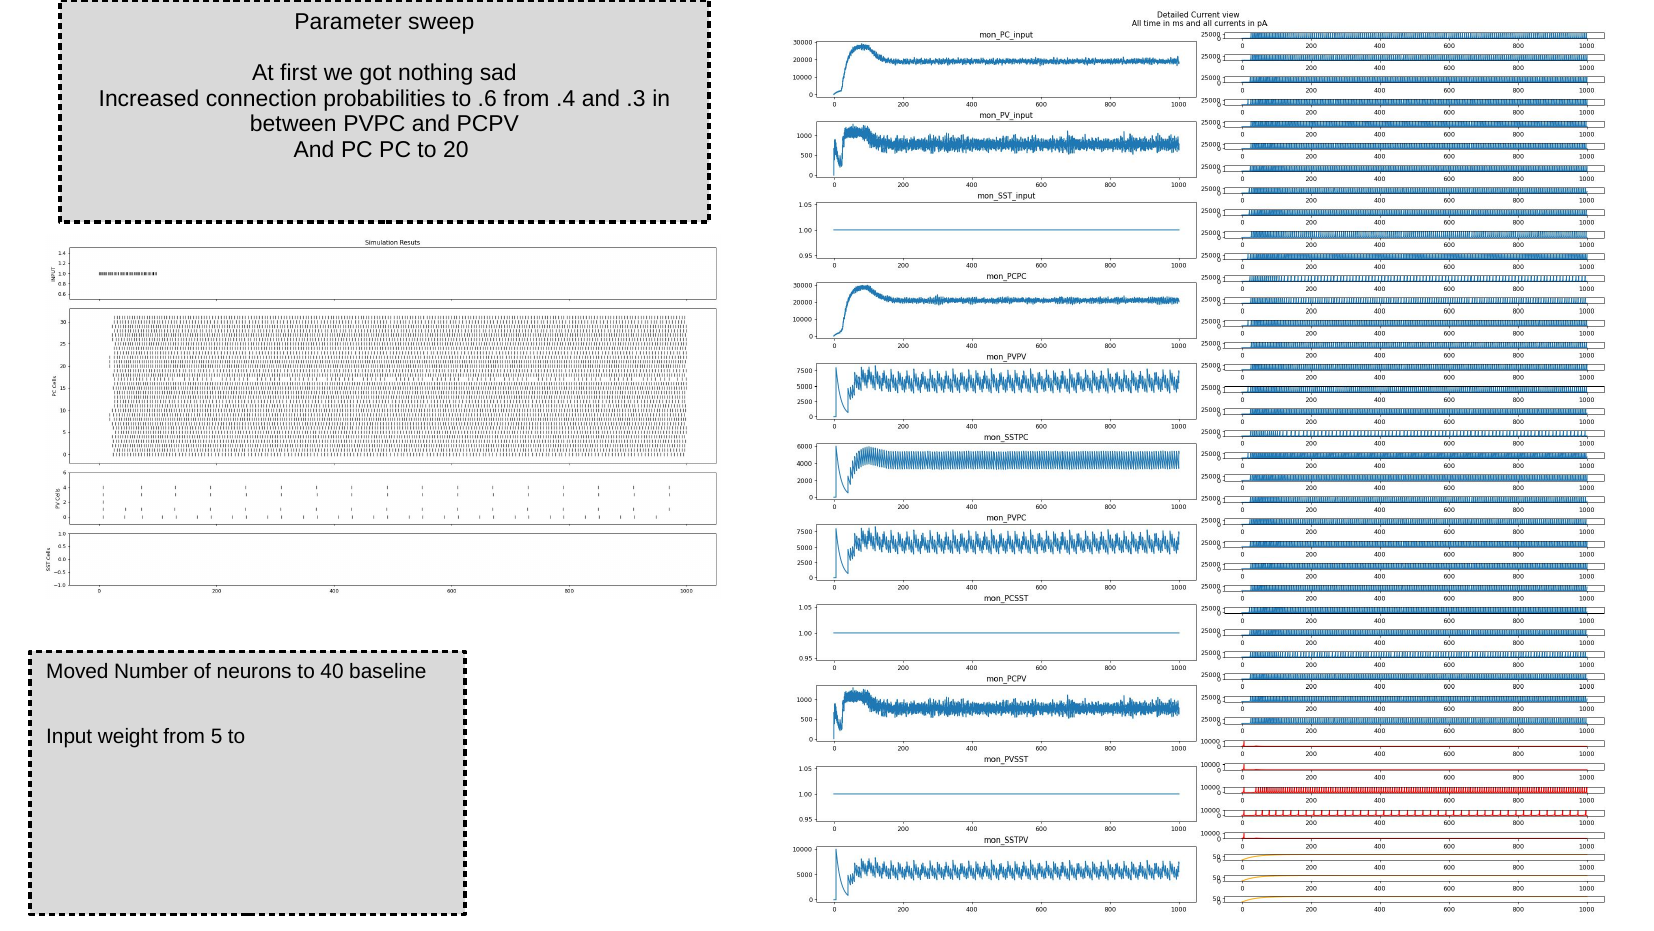

Parameter sweep
At first we got nothing sad
Increased connection probabilities to .6 from .4 and .3 in between PVPC and PCPV
And PC PC to 20
Moved Number of neurons to 40 baseline
Input weight from 5 to